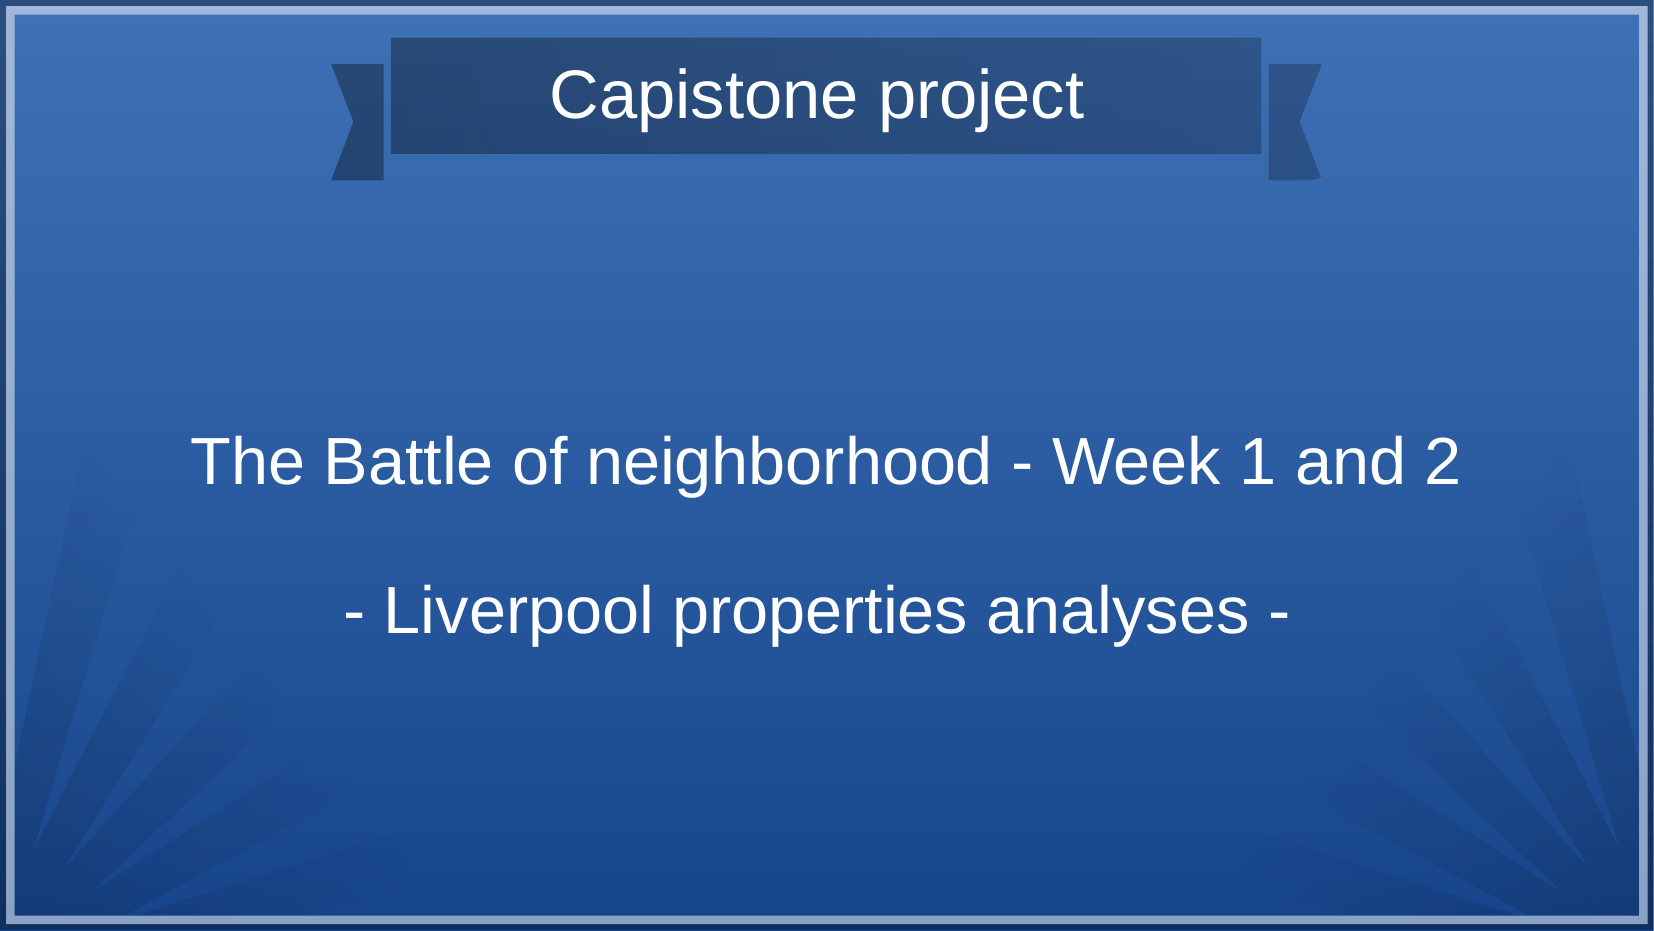

# Capistone project
The Battle of neighborhood - Week 1 and 2
- Liverpool properties analyses -